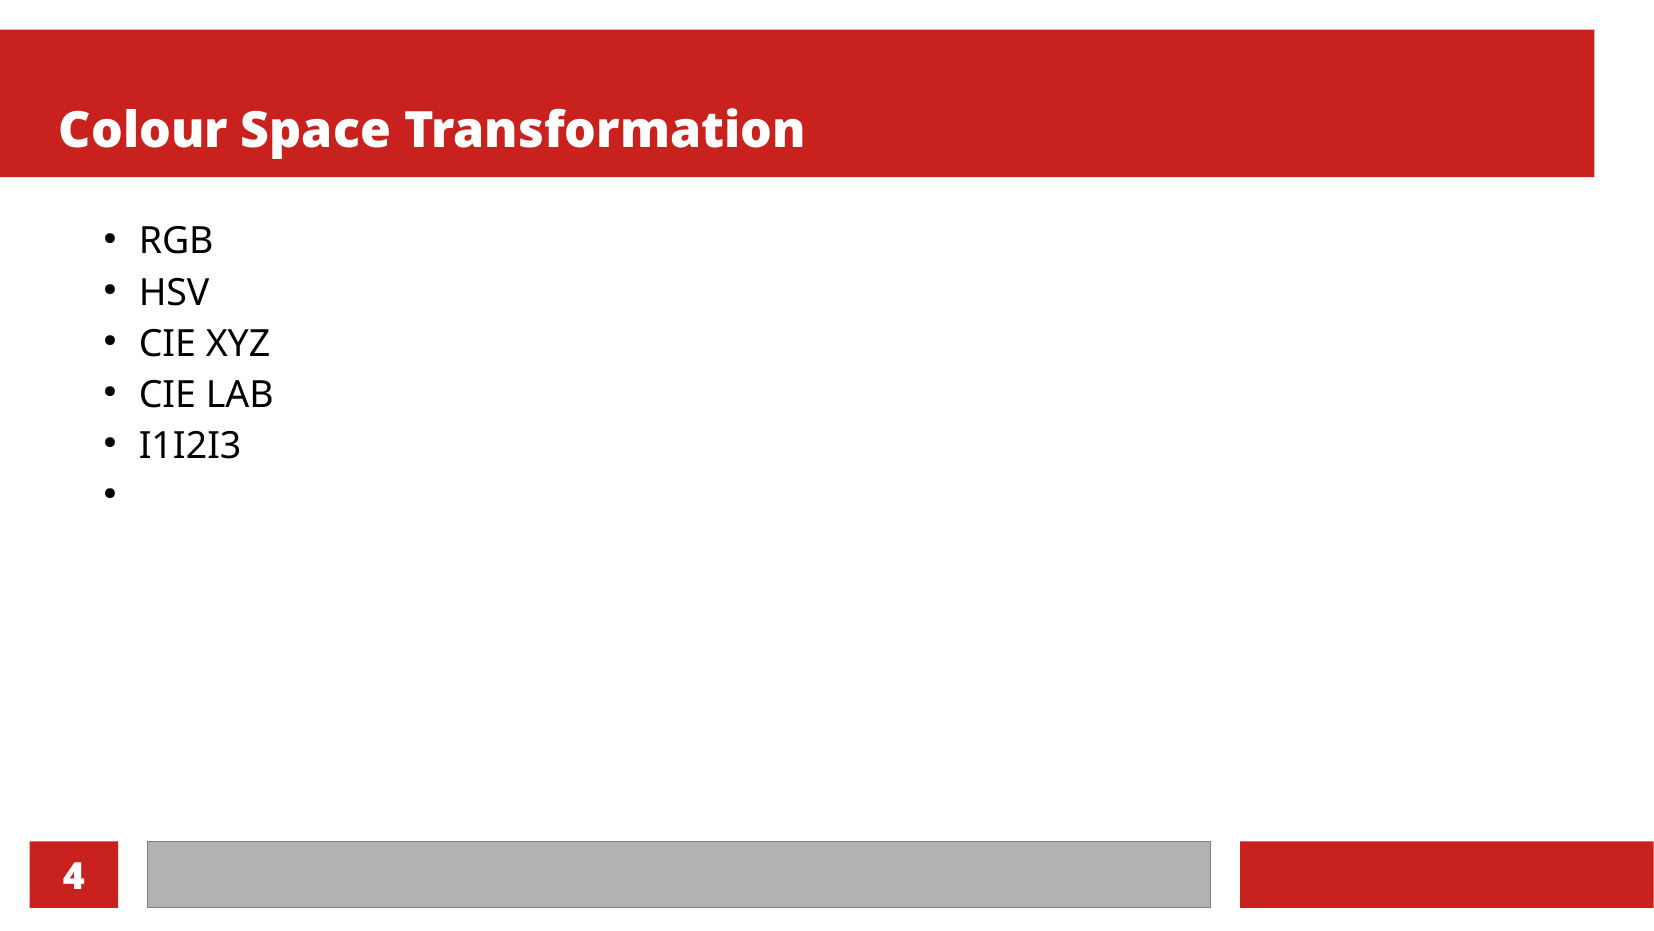

# Colour Space Transformation
RGB
HSV
CIE XYZ
CIE LAB
I1I2I3
4